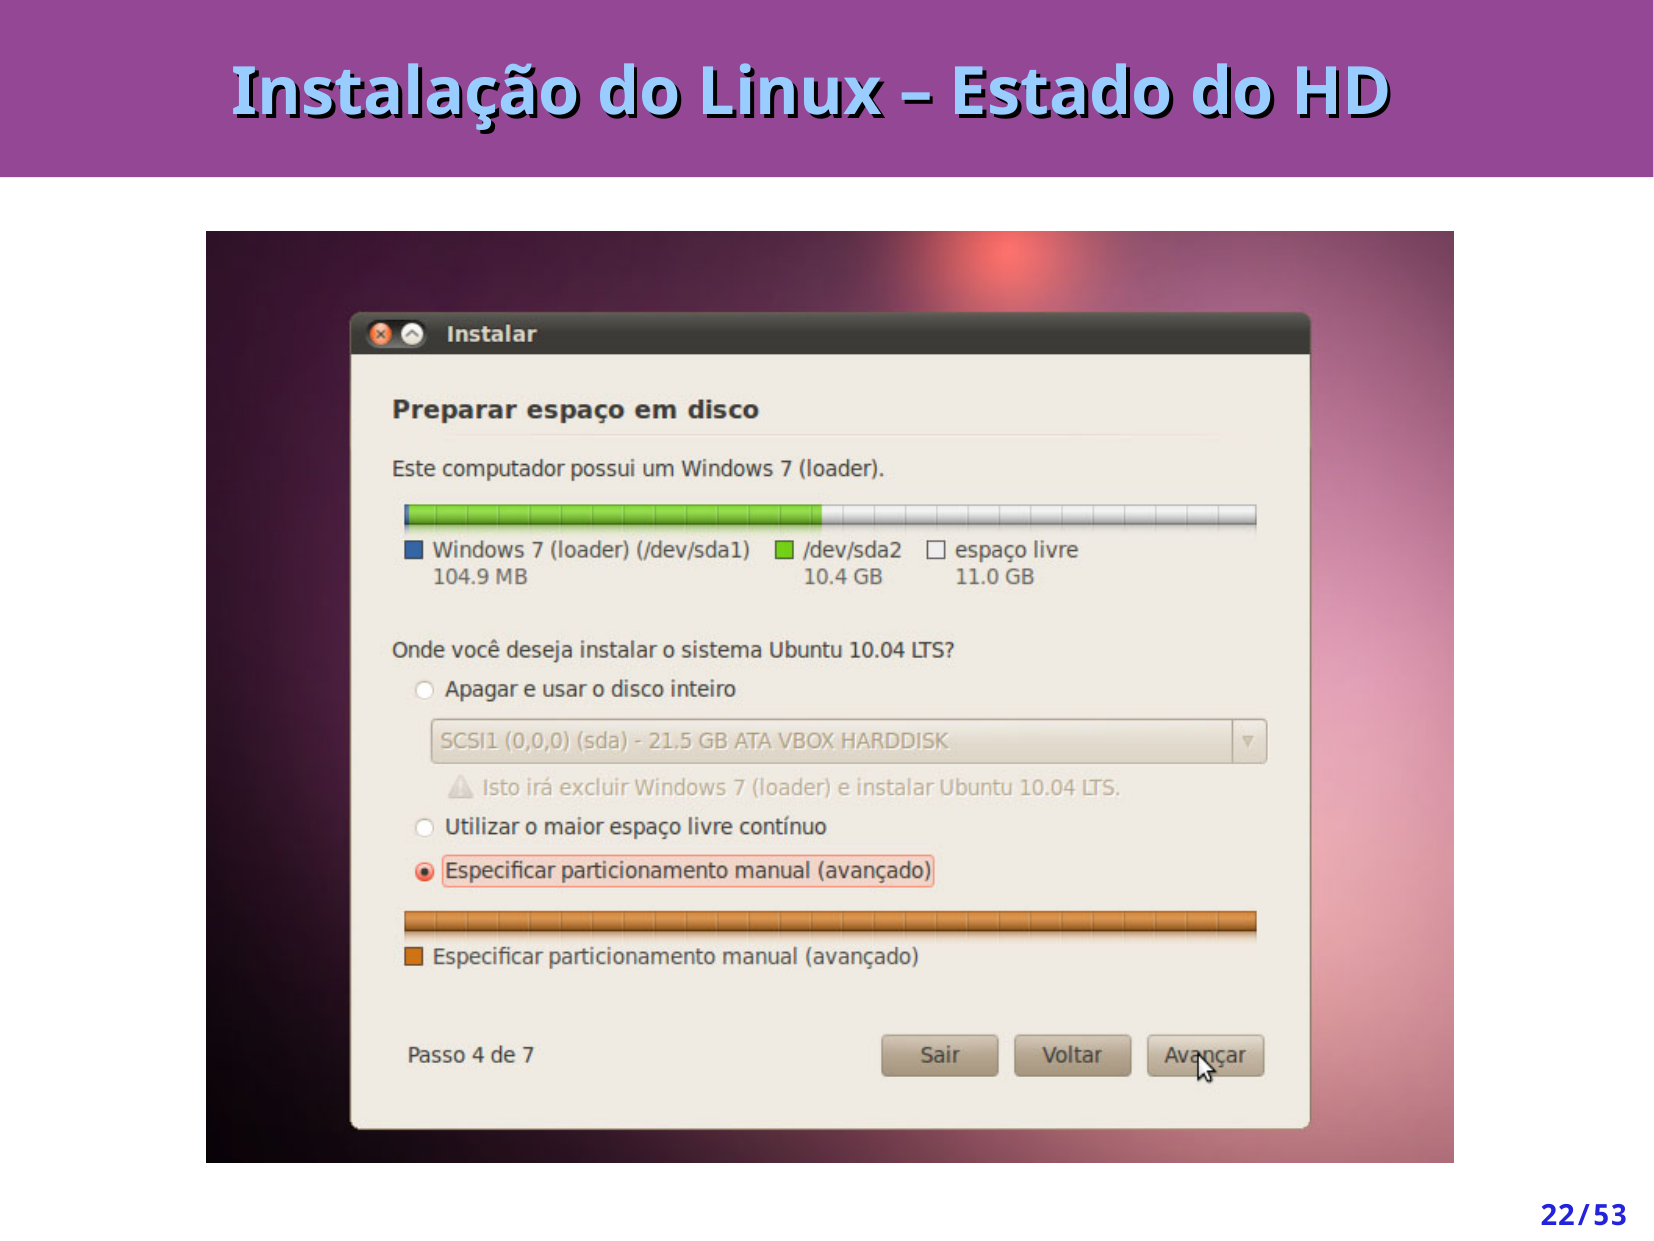

# Instalação do Linux – Estado do HD
22